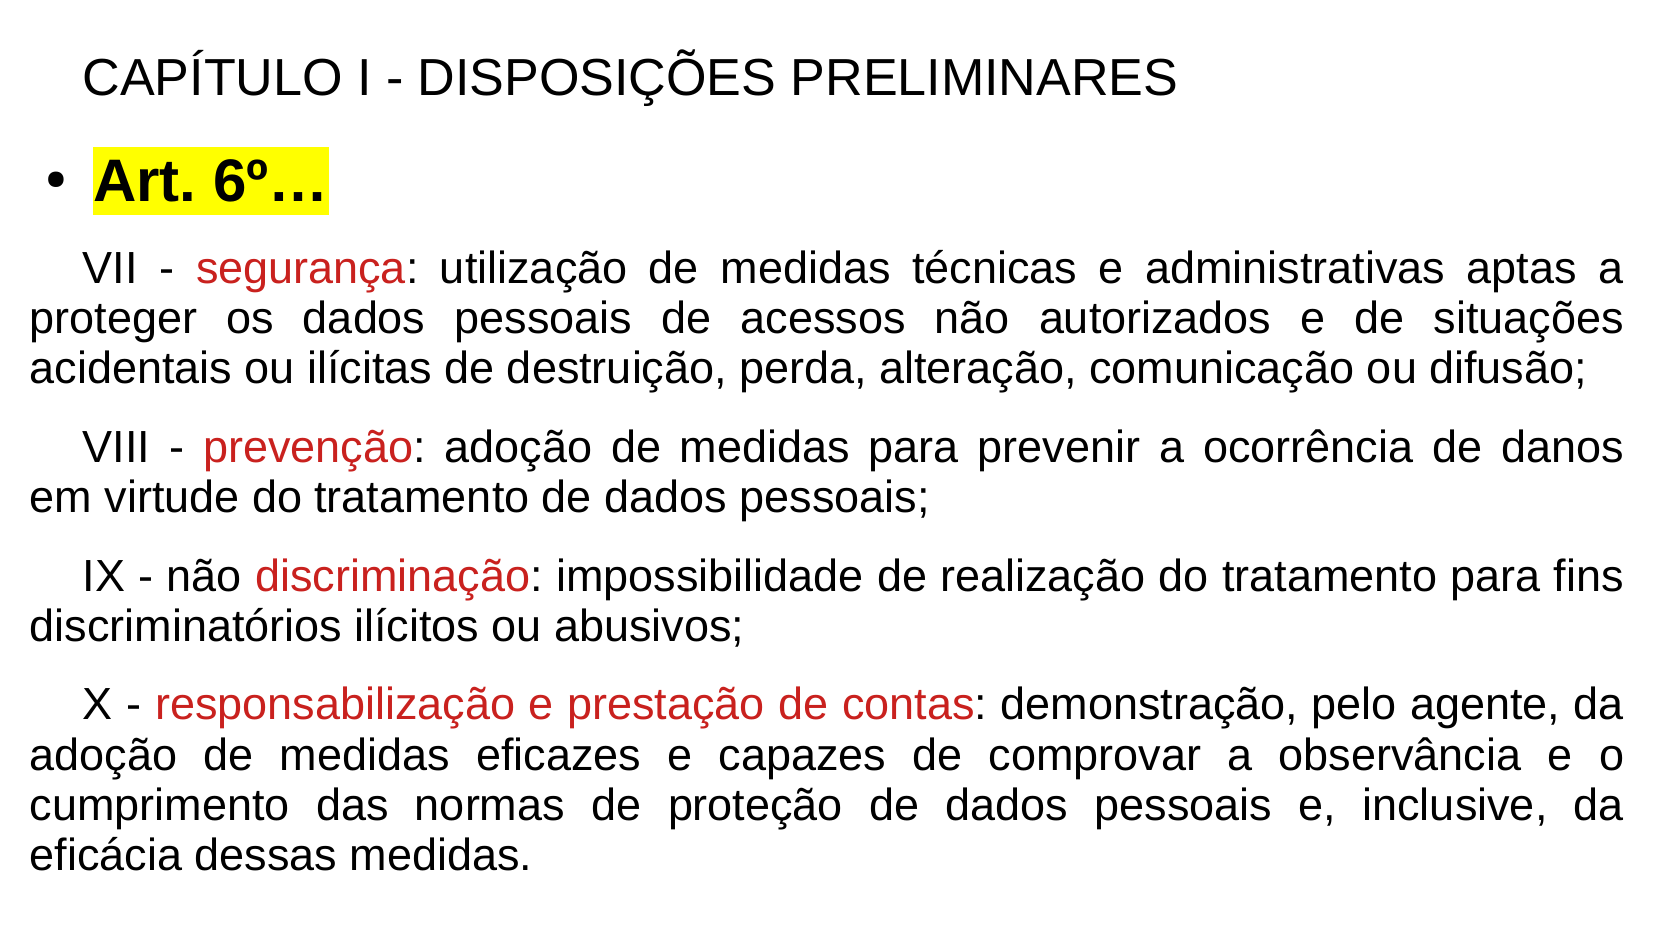

# CAPÍTULO I - DISPOSIÇÕES PRELIMINARES
Art. 6º…
VII - segurança: utilização de medidas técnicas e administrativas aptas a proteger os dados pessoais de acessos não autorizados e de situações acidentais ou ilícitas de destruição, perda, alteração, comunicação ou difusão;
VIII - prevenção: adoção de medidas para prevenir a ocorrência de danos em virtude do tratamento de dados pessoais;
IX - não discriminação: impossibilidade de realização do tratamento para fins discriminatórios ilícitos ou abusivos;
X - responsabilização e prestação de contas: demonstração, pelo agente, da adoção de medidas eficazes e capazes de comprovar a observância e o cumprimento das normas de proteção de dados pessoais e, inclusive, da eficácia dessas medidas.